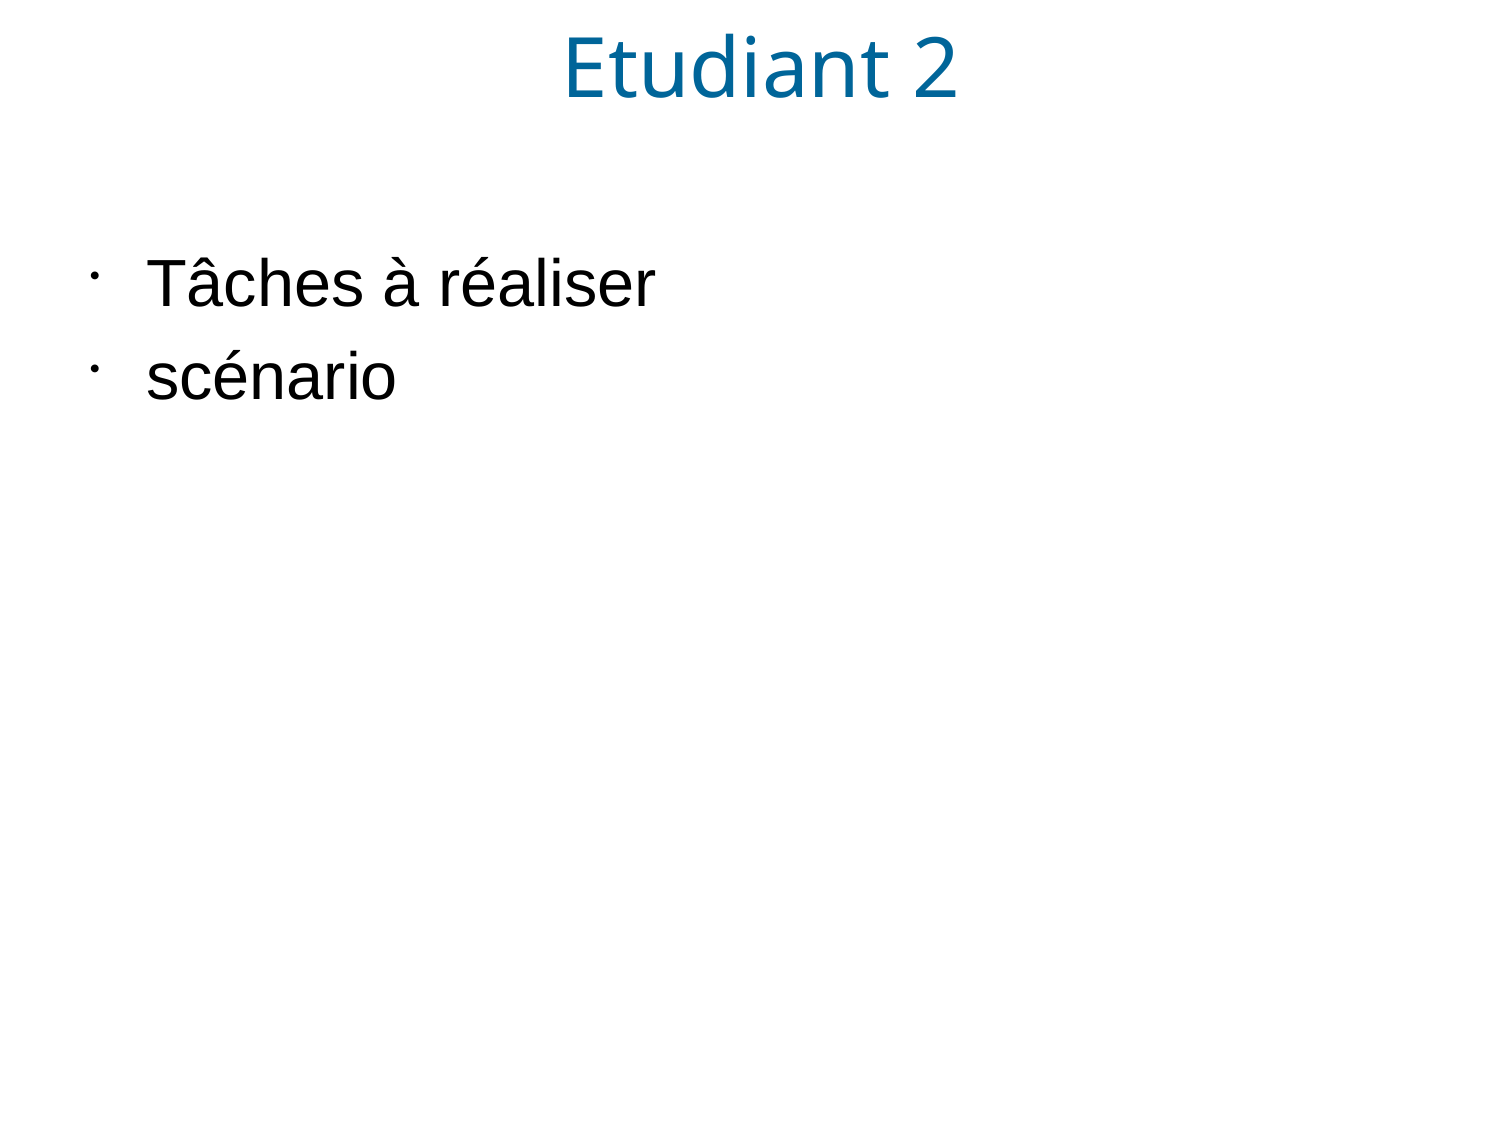

# Etudiant 2
Tâches à réaliser
scénario